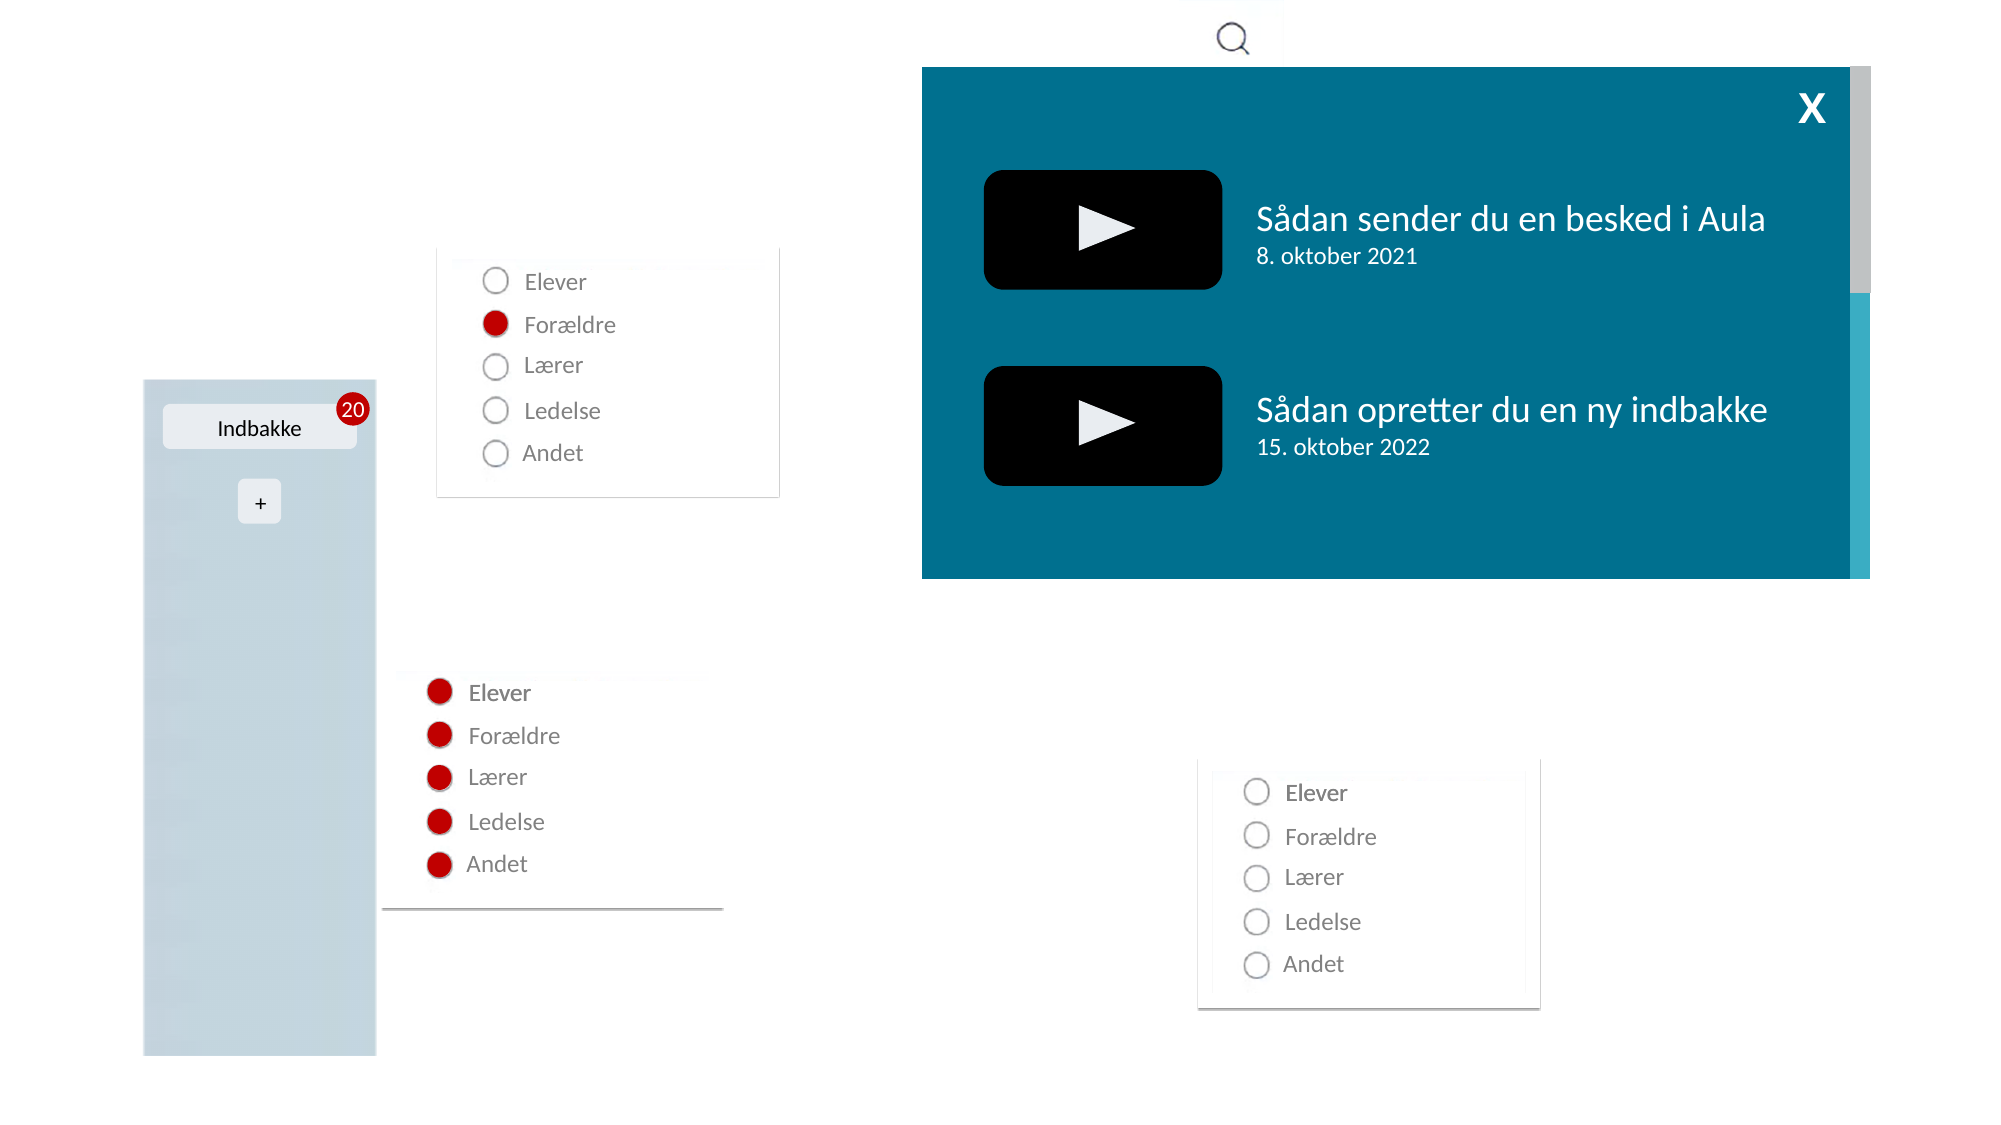

X
Sådan sender du en besked i Aula
8. oktober 2021
Elever
Forældre
Lærer
Sådan opretter du en ny indbakke
15. oktober 2022
Ledelse
20
Indbakke
Andet
+
Elever
Elever
Forældre
Lærer
Elever
Elever
Ledelse
Forældre
Andet
Lærer
Ledelse
Andet